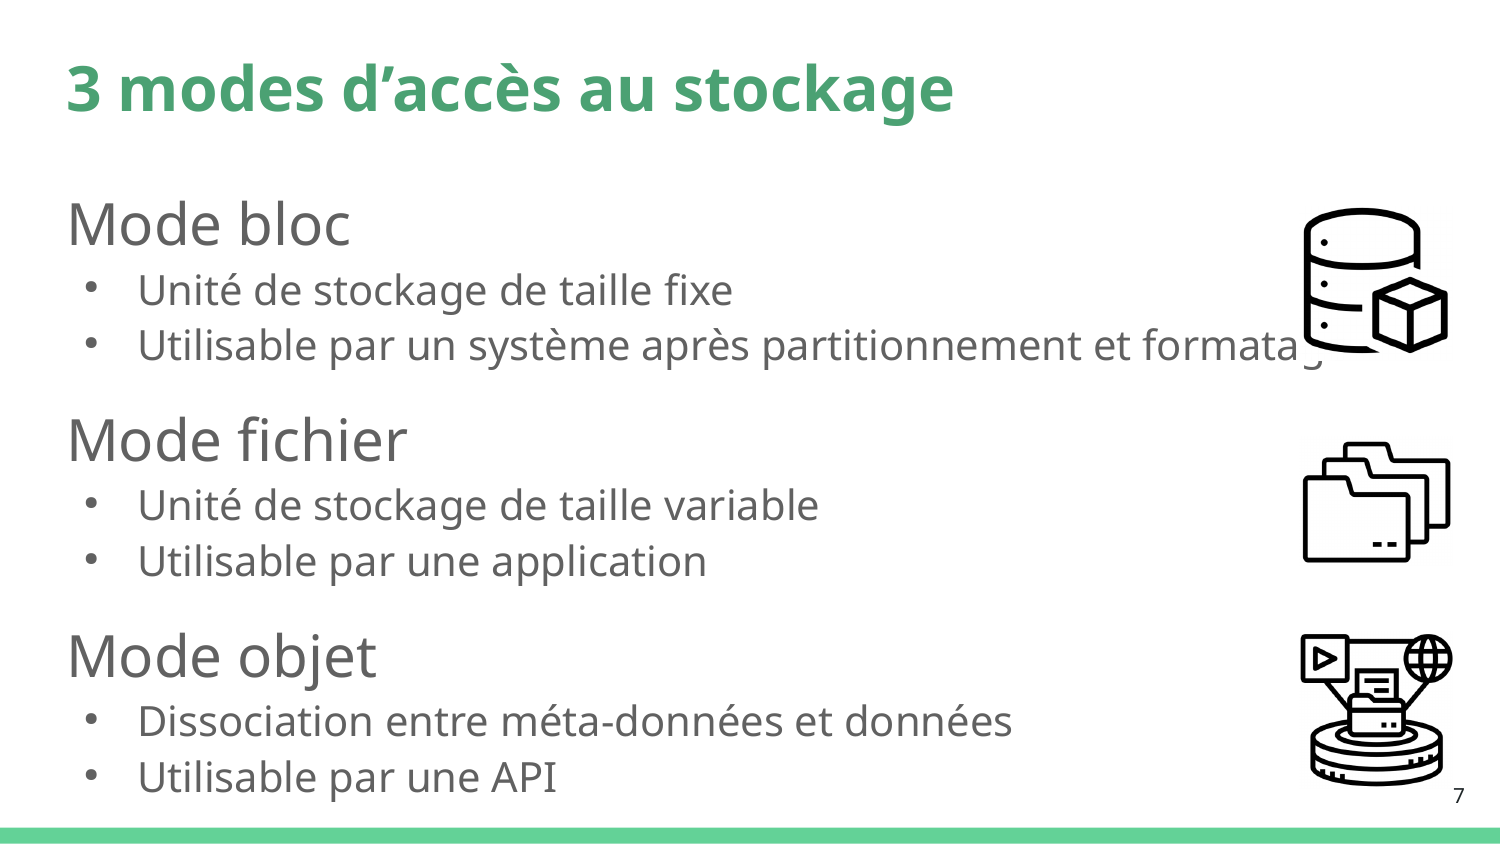

# 3 modes d’accès au stockage
Mode bloc
Unité de stockage de taille fixe
Utilisable par un système après partitionnement et formatage
Mode fichier
Unité de stockage de taille variable
Utilisable par une application
Mode objet
Dissociation entre méta-données et données
Utilisable par une API